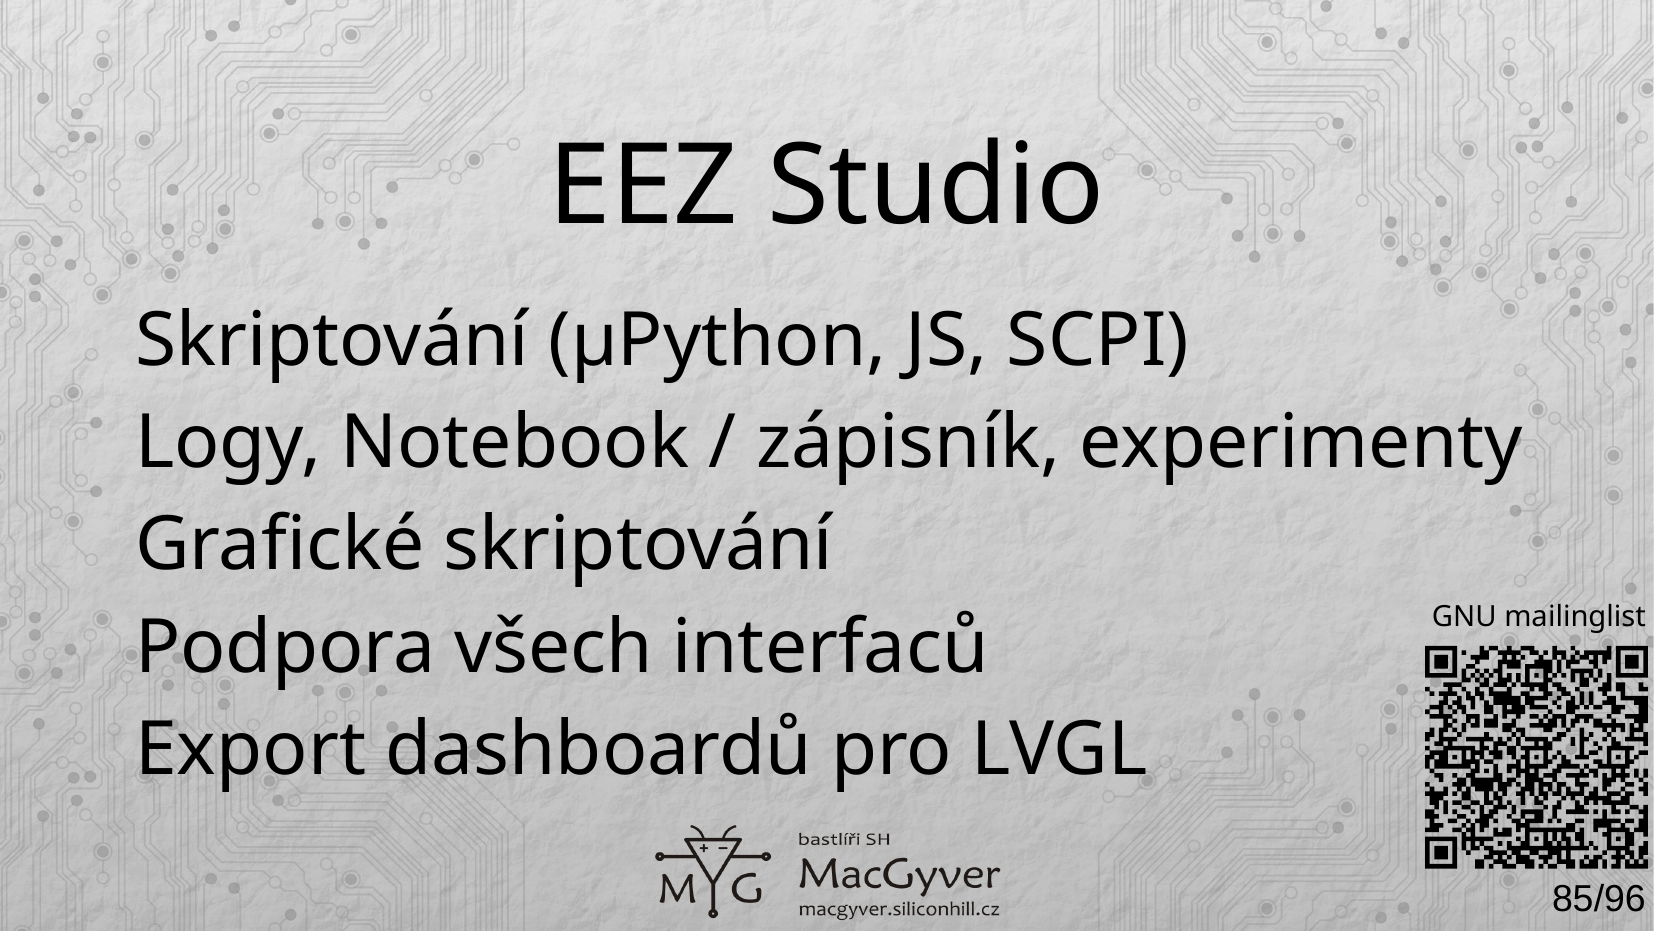

# EEZ Studio
Skriptování (µPython, JS, SCPI)
Logy, Notebook / zápisník, experimenty
Grafické skriptování
Podpora všech interfaců
Export dashboardů pro LVGL
GNU mailinglist